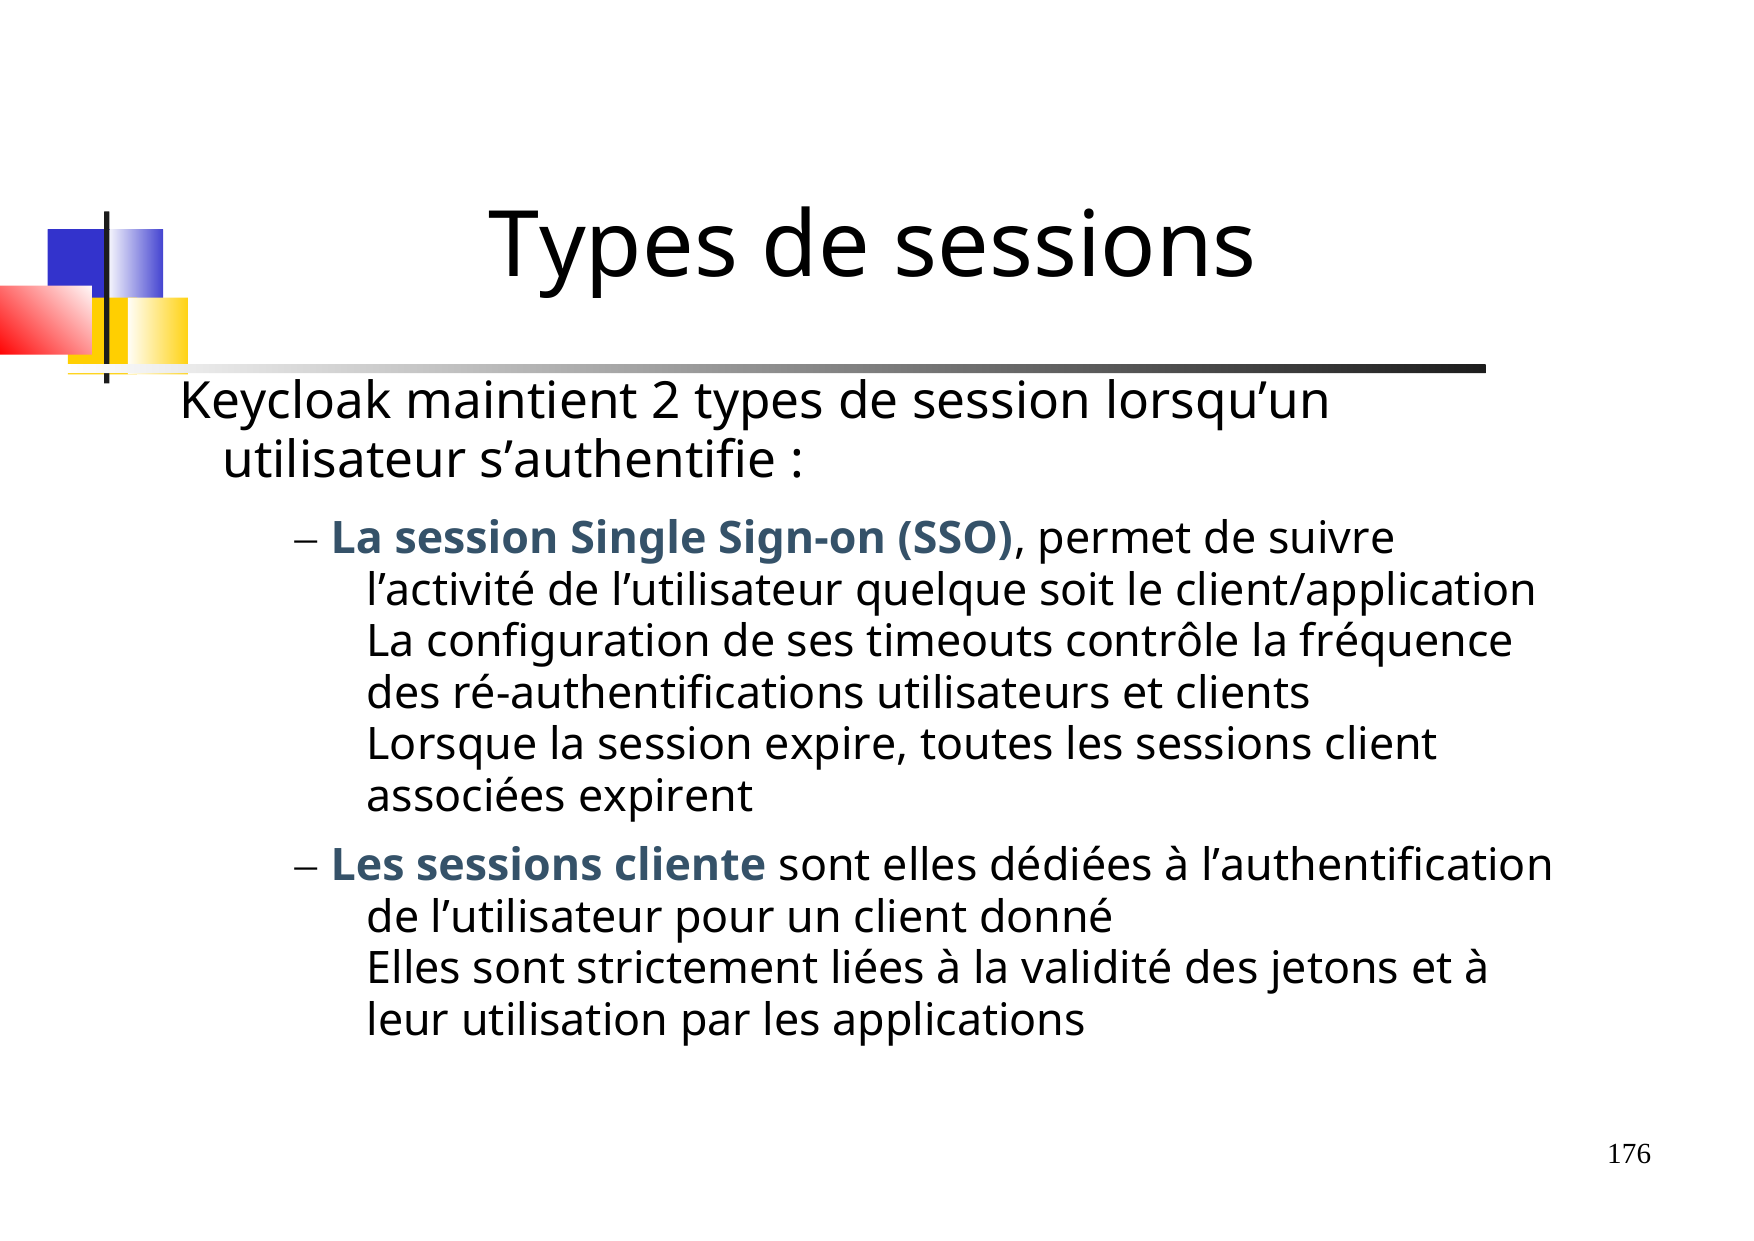

# Types de sessions
Keycloak maintient 2 types de session lorsqu’un utilisateur s’authentifie :
La session Single Sign-on (SSO), permet de suivre l’activité de l’utilisateur quelque soit le client/application
La configuration de ses timeouts contrôle la fréquence des ré-authentifications utilisateurs et clients
Lorsque la session expire, toutes les sessions client associées expirent
Les sessions cliente sont elles dédiées à l’authentification de l’utilisateur pour un client donné
Elles sont strictement liées à la validité des jetons et à leur utilisation par les applications